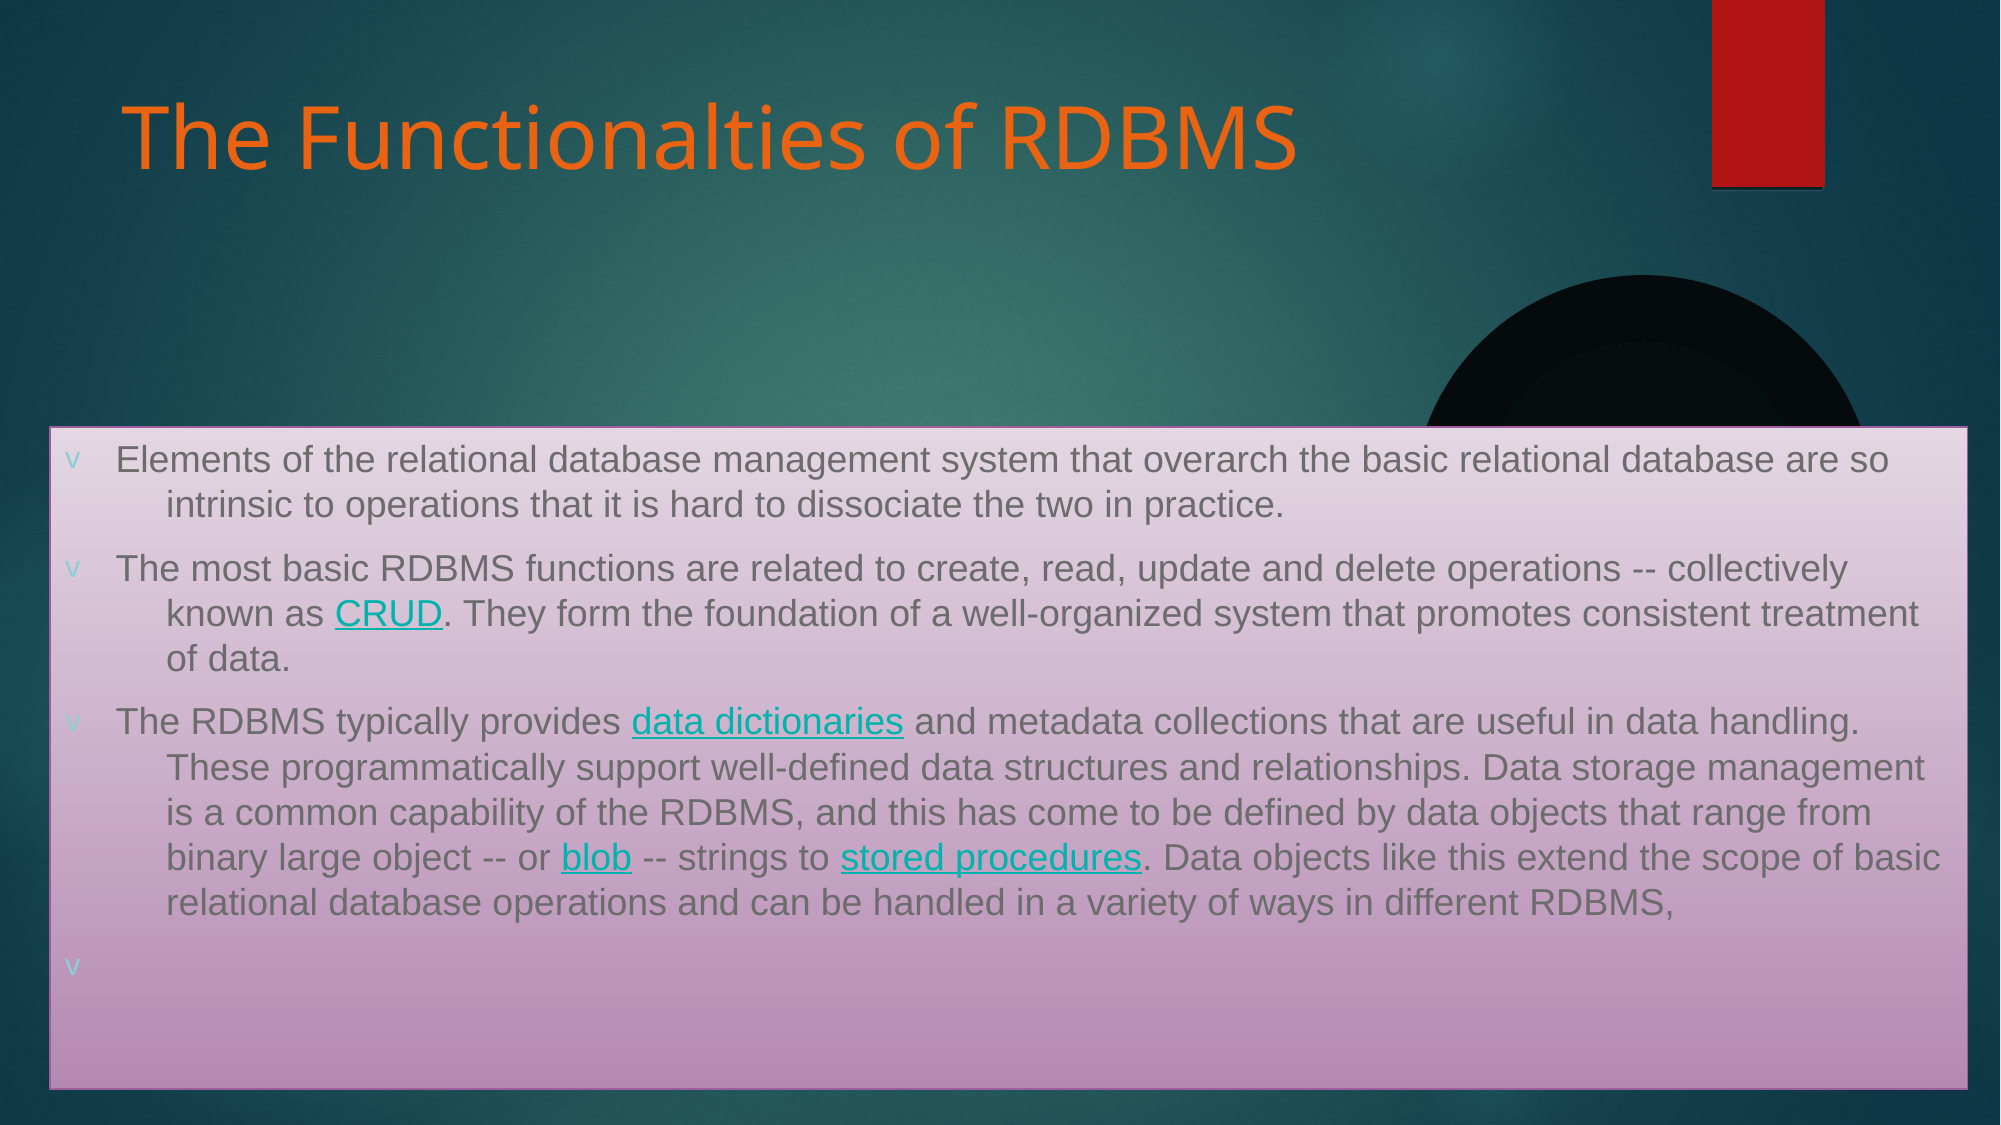

# The Functionalties of RDBMS
Elements of the relational database management system that overarch the basic relational database are so intrinsic to operations that it is hard to dissociate the two in practice.
The most basic RDBMS functions are related to create, read, update and delete operations -- collectively known as CRUD. They form the foundation of a well-organized system that promotes consistent treatment of data.
The RDBMS typically provides data dictionaries and metadata collections that are useful in data handling. These programmatically support well-defined data structures and relationships. Data storage management is a common capability of the RDBMS, and this has come to be defined by data objects that range from binary large object -- or blob -- strings to stored procedures. Data objects like this extend the scope of basic relational database operations and can be handled in a variety of ways in different RDBMS,